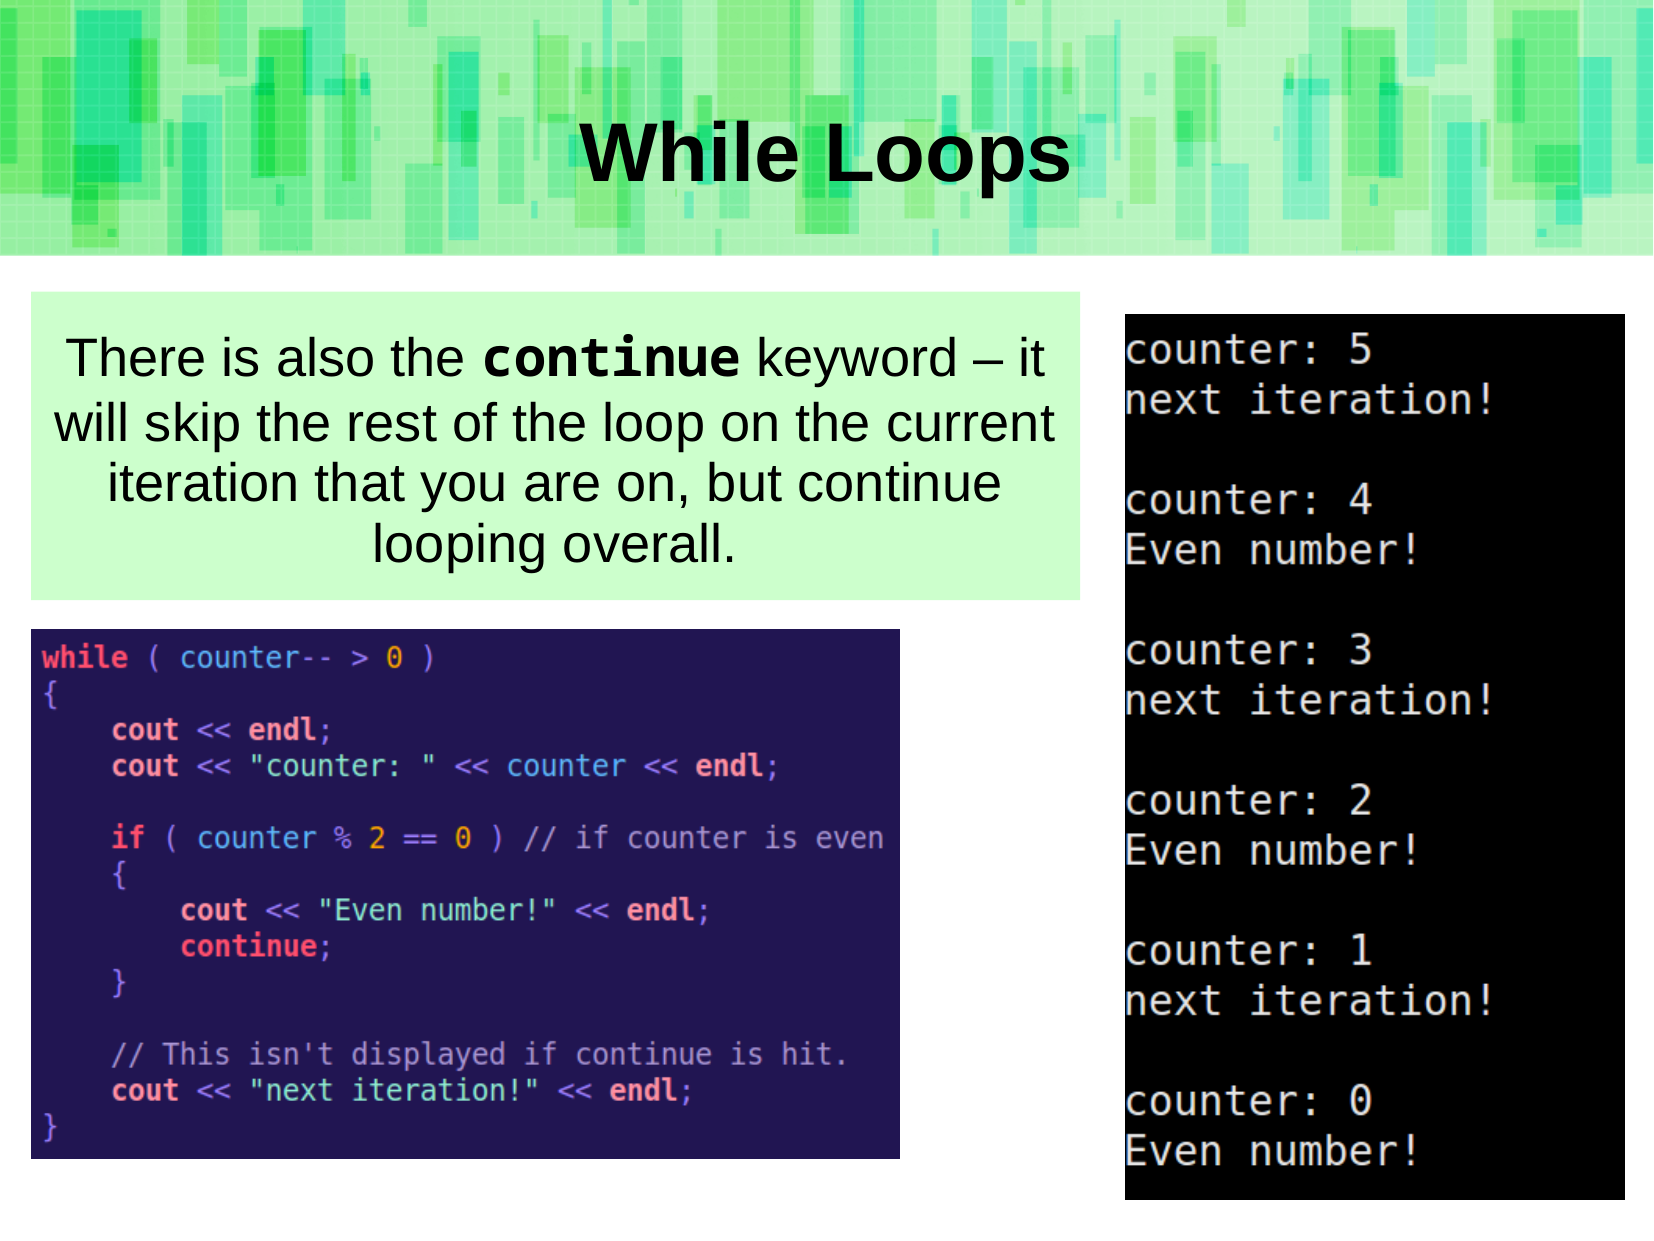

# While Loops
There is also the continue keyword – it will skip the rest of the loop on the current iteration that you are on, but continue looping overall.